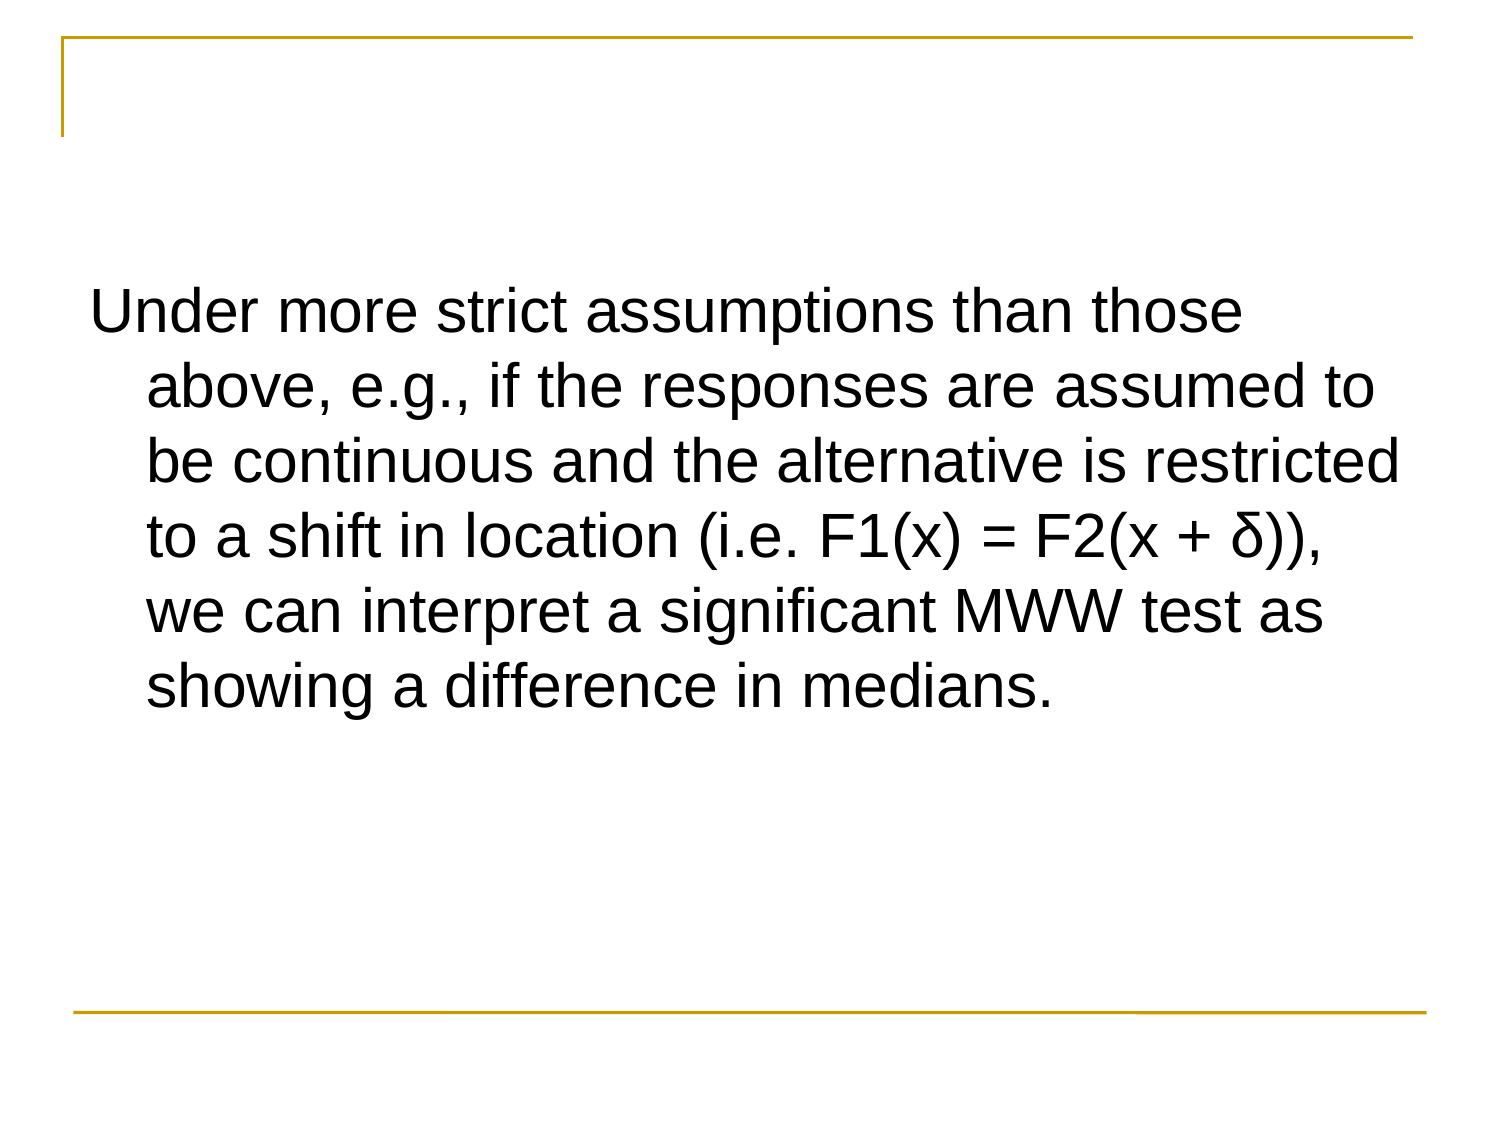

#
Under more strict assumptions than those above, e.g., if the responses are assumed to be continuous and the alternative is restricted to a shift in location (i.e. F1(x) = F2(x + δ)), we can interpret a significant MWW test as showing a difference in medians.